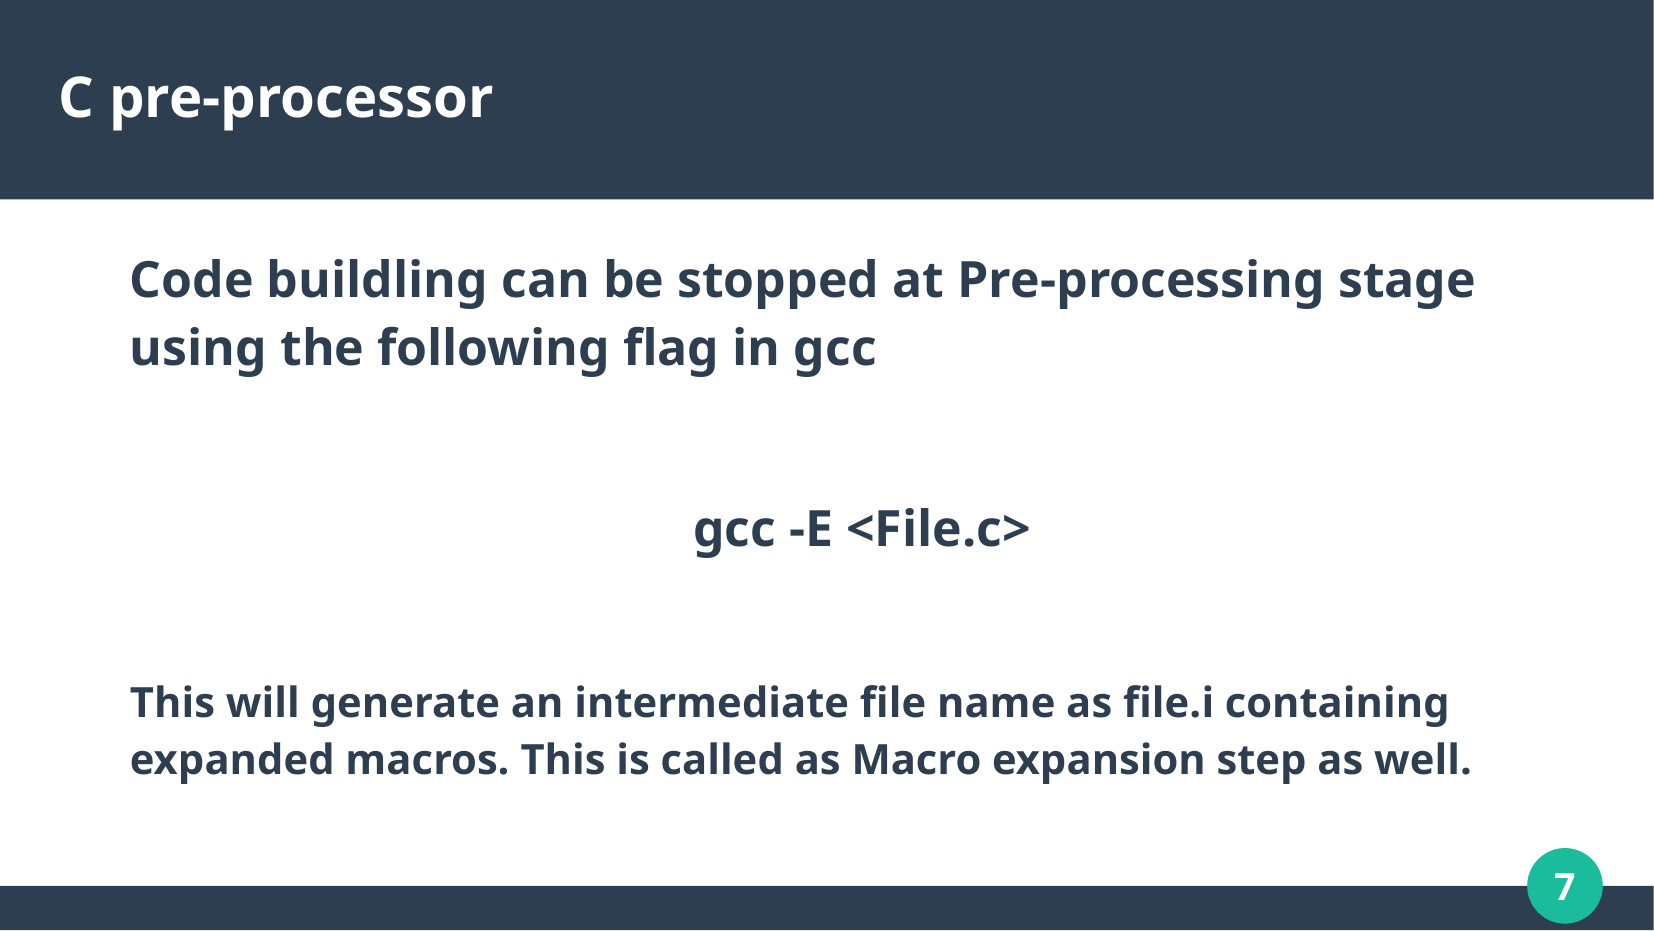

# C pre-processor
Code buildling can be stopped at Pre-processing stage using the following flag in gcc
gcc -E <File.c>
This will generate an intermediate file name as file.i containing expanded macros. This is called as Macro expansion step as well.